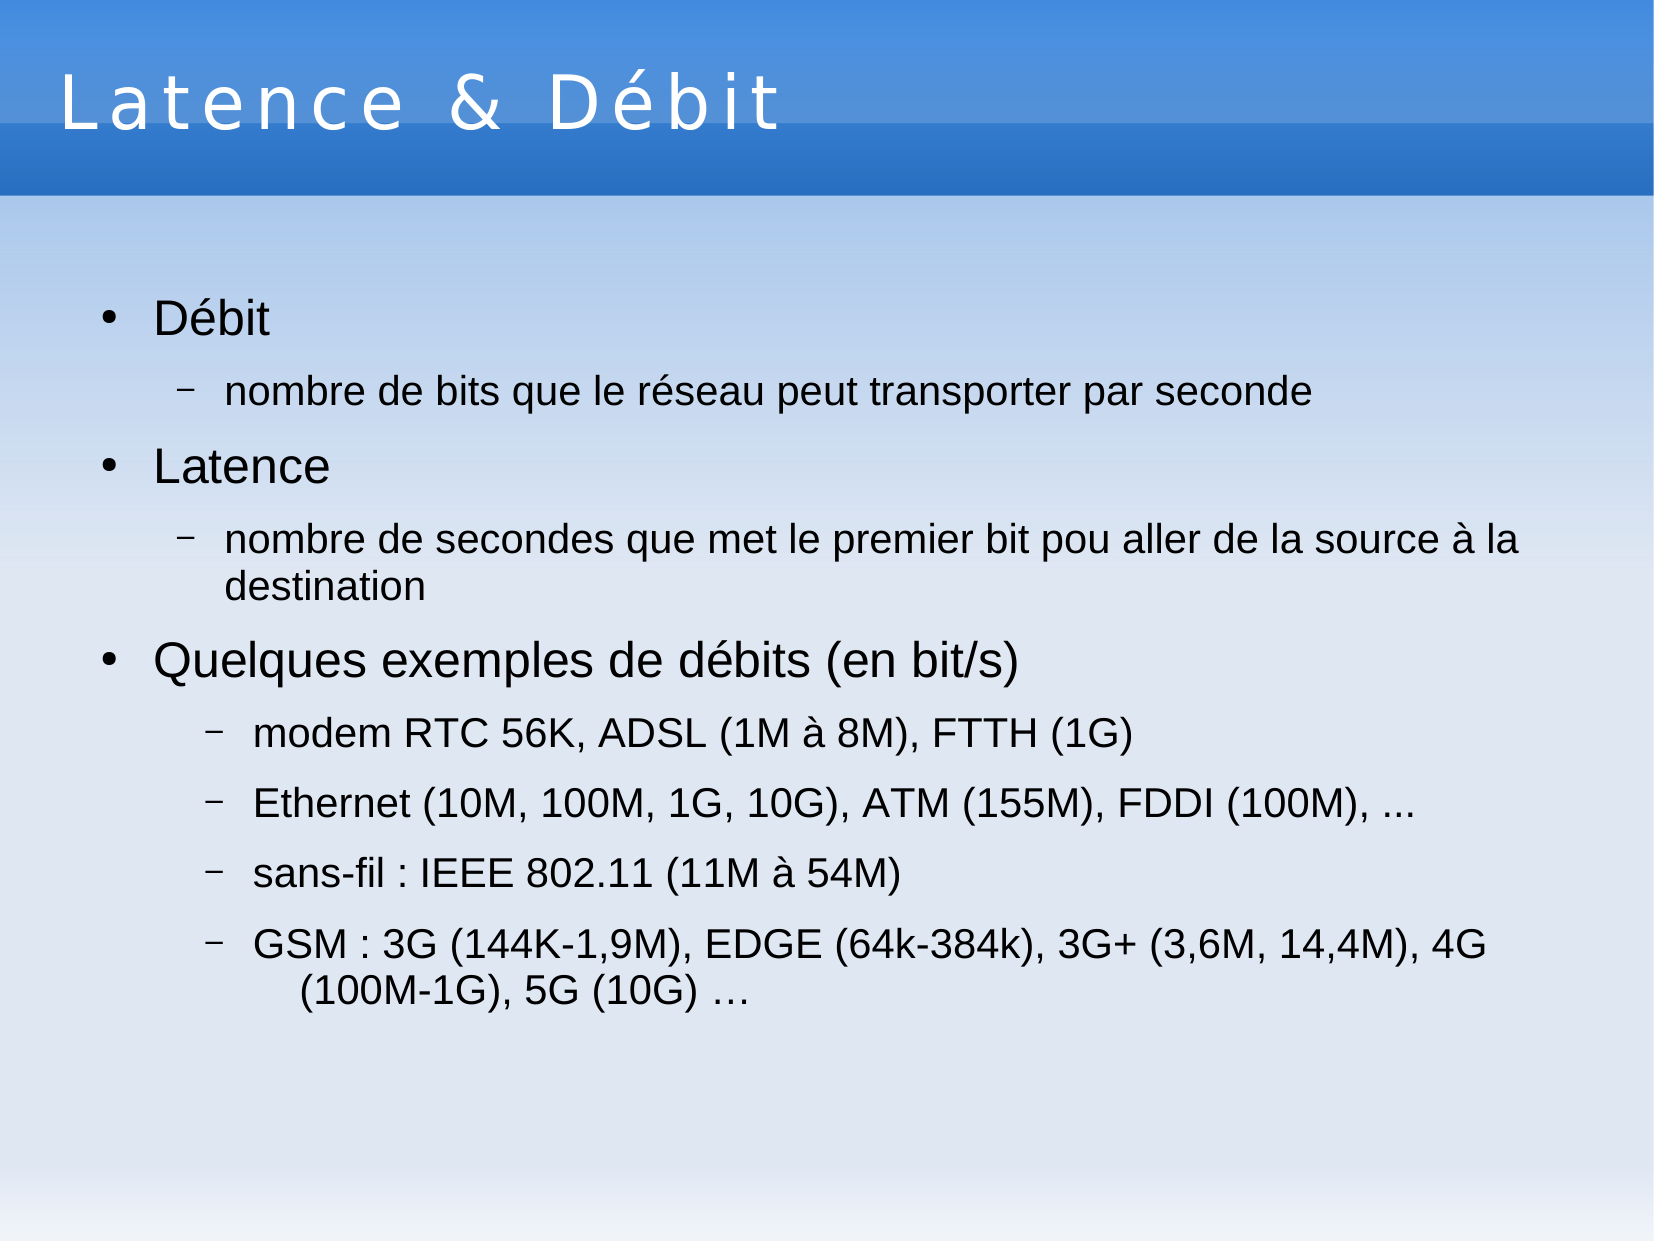

# Latence & Débit
Débit
nombre de bits que le réseau peut transporter par seconde
Latence
nombre de secondes que met le premier bit pou aller de la source à la destination
Quelques exemples de débits (en bit/s)
modem RTC 56K, ADSL (1M à 8M), FTTH (1G)
Ethernet (10M, 100M, 1G, 10G), ATM (155M), FDDI (100M), ...
sans-fil : IEEE 802.11 (11M à 54M)
GSM : 3G (144K-1,9M), EDGE (64k-384k), 3G+ (3,6M, 14,4M), 4G (100M-1G), 5G (10G) …